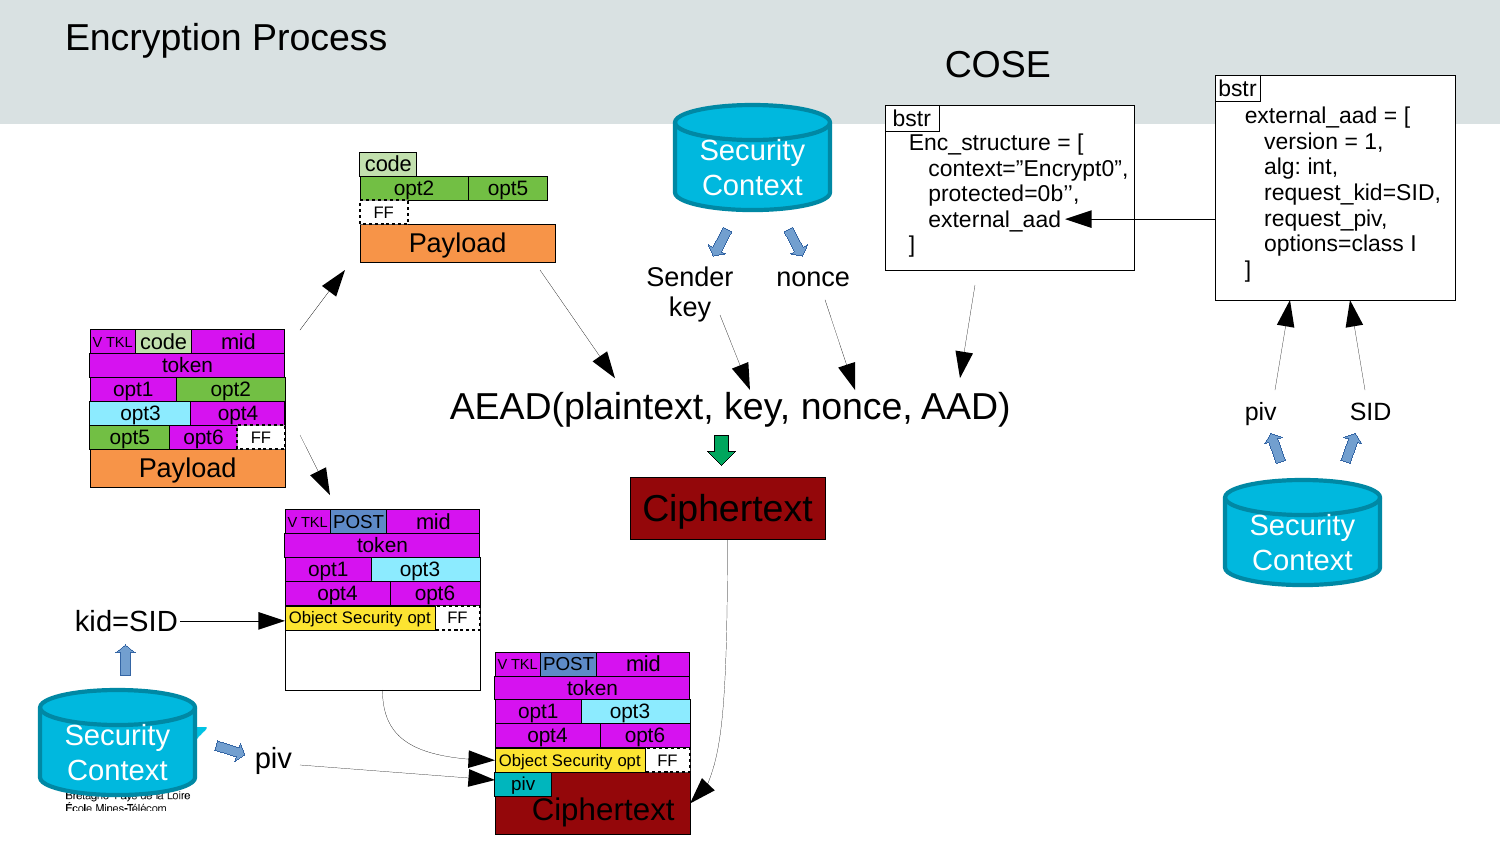

# Encryption Process
COSE
bstr
external_aad = [
 version = 1,
 alg: int,
 request_kid=SID,
 request_piv,
 options=class I
]
Security Context
bstr
Enc_structure = [
 context=”Encrypt0”,
 protected=0b’’,
 external_aad
]
code
opt2
opt5
FF
Payload
Sender key
nonce
V TKL
code
mid
token
opt1
opt2
AEAD(plaintext, key, nonce, AAD)
piv
SID
opt3
opt4
opt5
opt6
FF
Payload
Ciphertext
Security Context
V TKL
POST
mid
token
opt1
opt3
opt4
opt6
kid=SID
FF
Object Security opt
V TKL
POST
mid
token
Security Context
opt1
opt3
opt4
opt6
piv
FF
Object Security opt
Ciphertext
piv